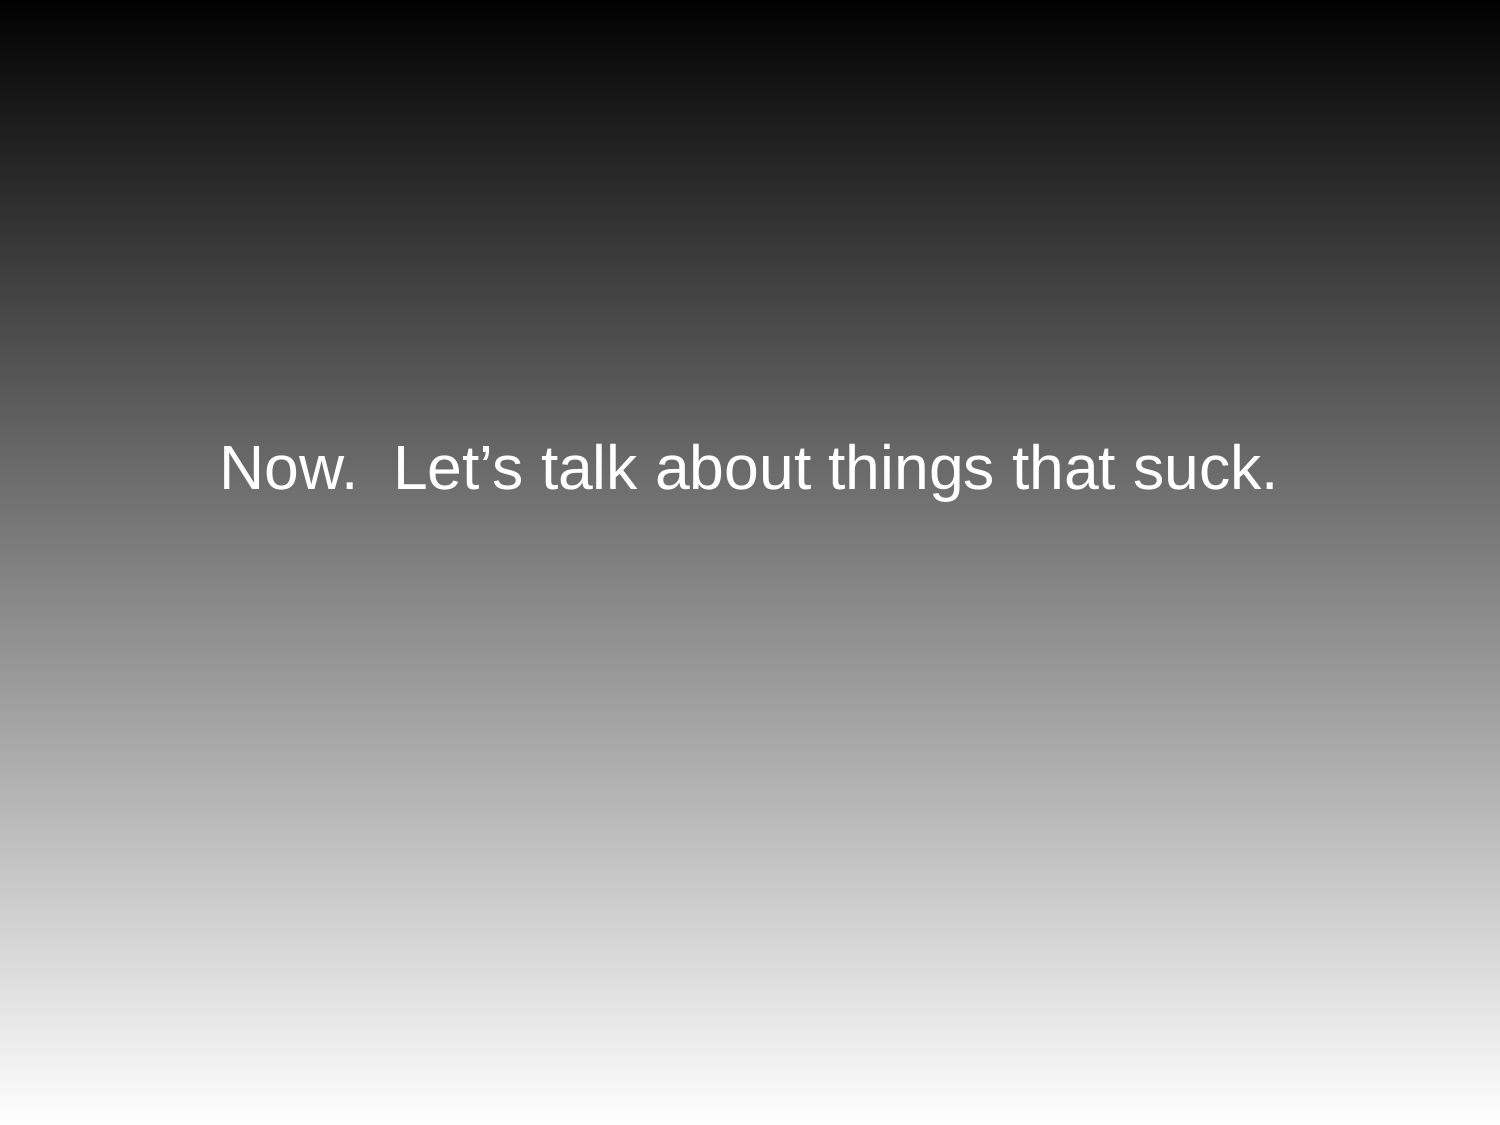

#
Now. Let’s talk about things that suck.